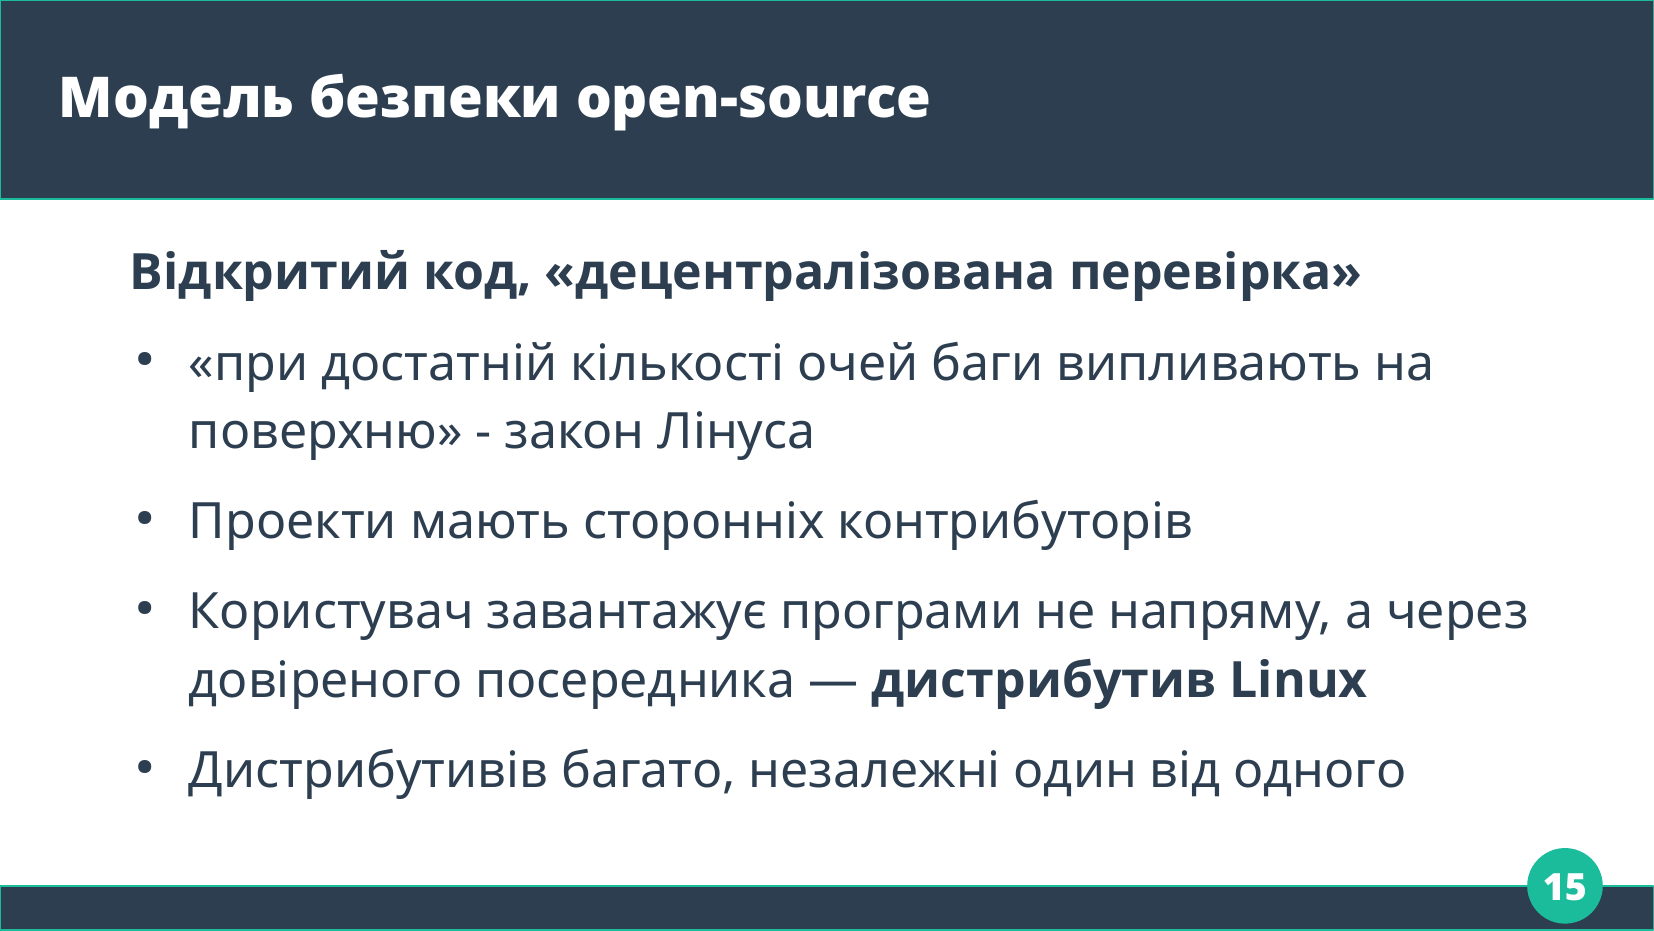

# Модель безпеки open-source
Відкритий код, «децентралізована перевірка»
«при достатній кількості очей баги випливають на поверхню» - закон Лінуса
Проекти мають сторонніх контрибуторів
Користувач завантажує програми не напряму, а через довіреного посередника — дистрибутив Linux
Дистрибутивів багато, незалежні один від одного
15